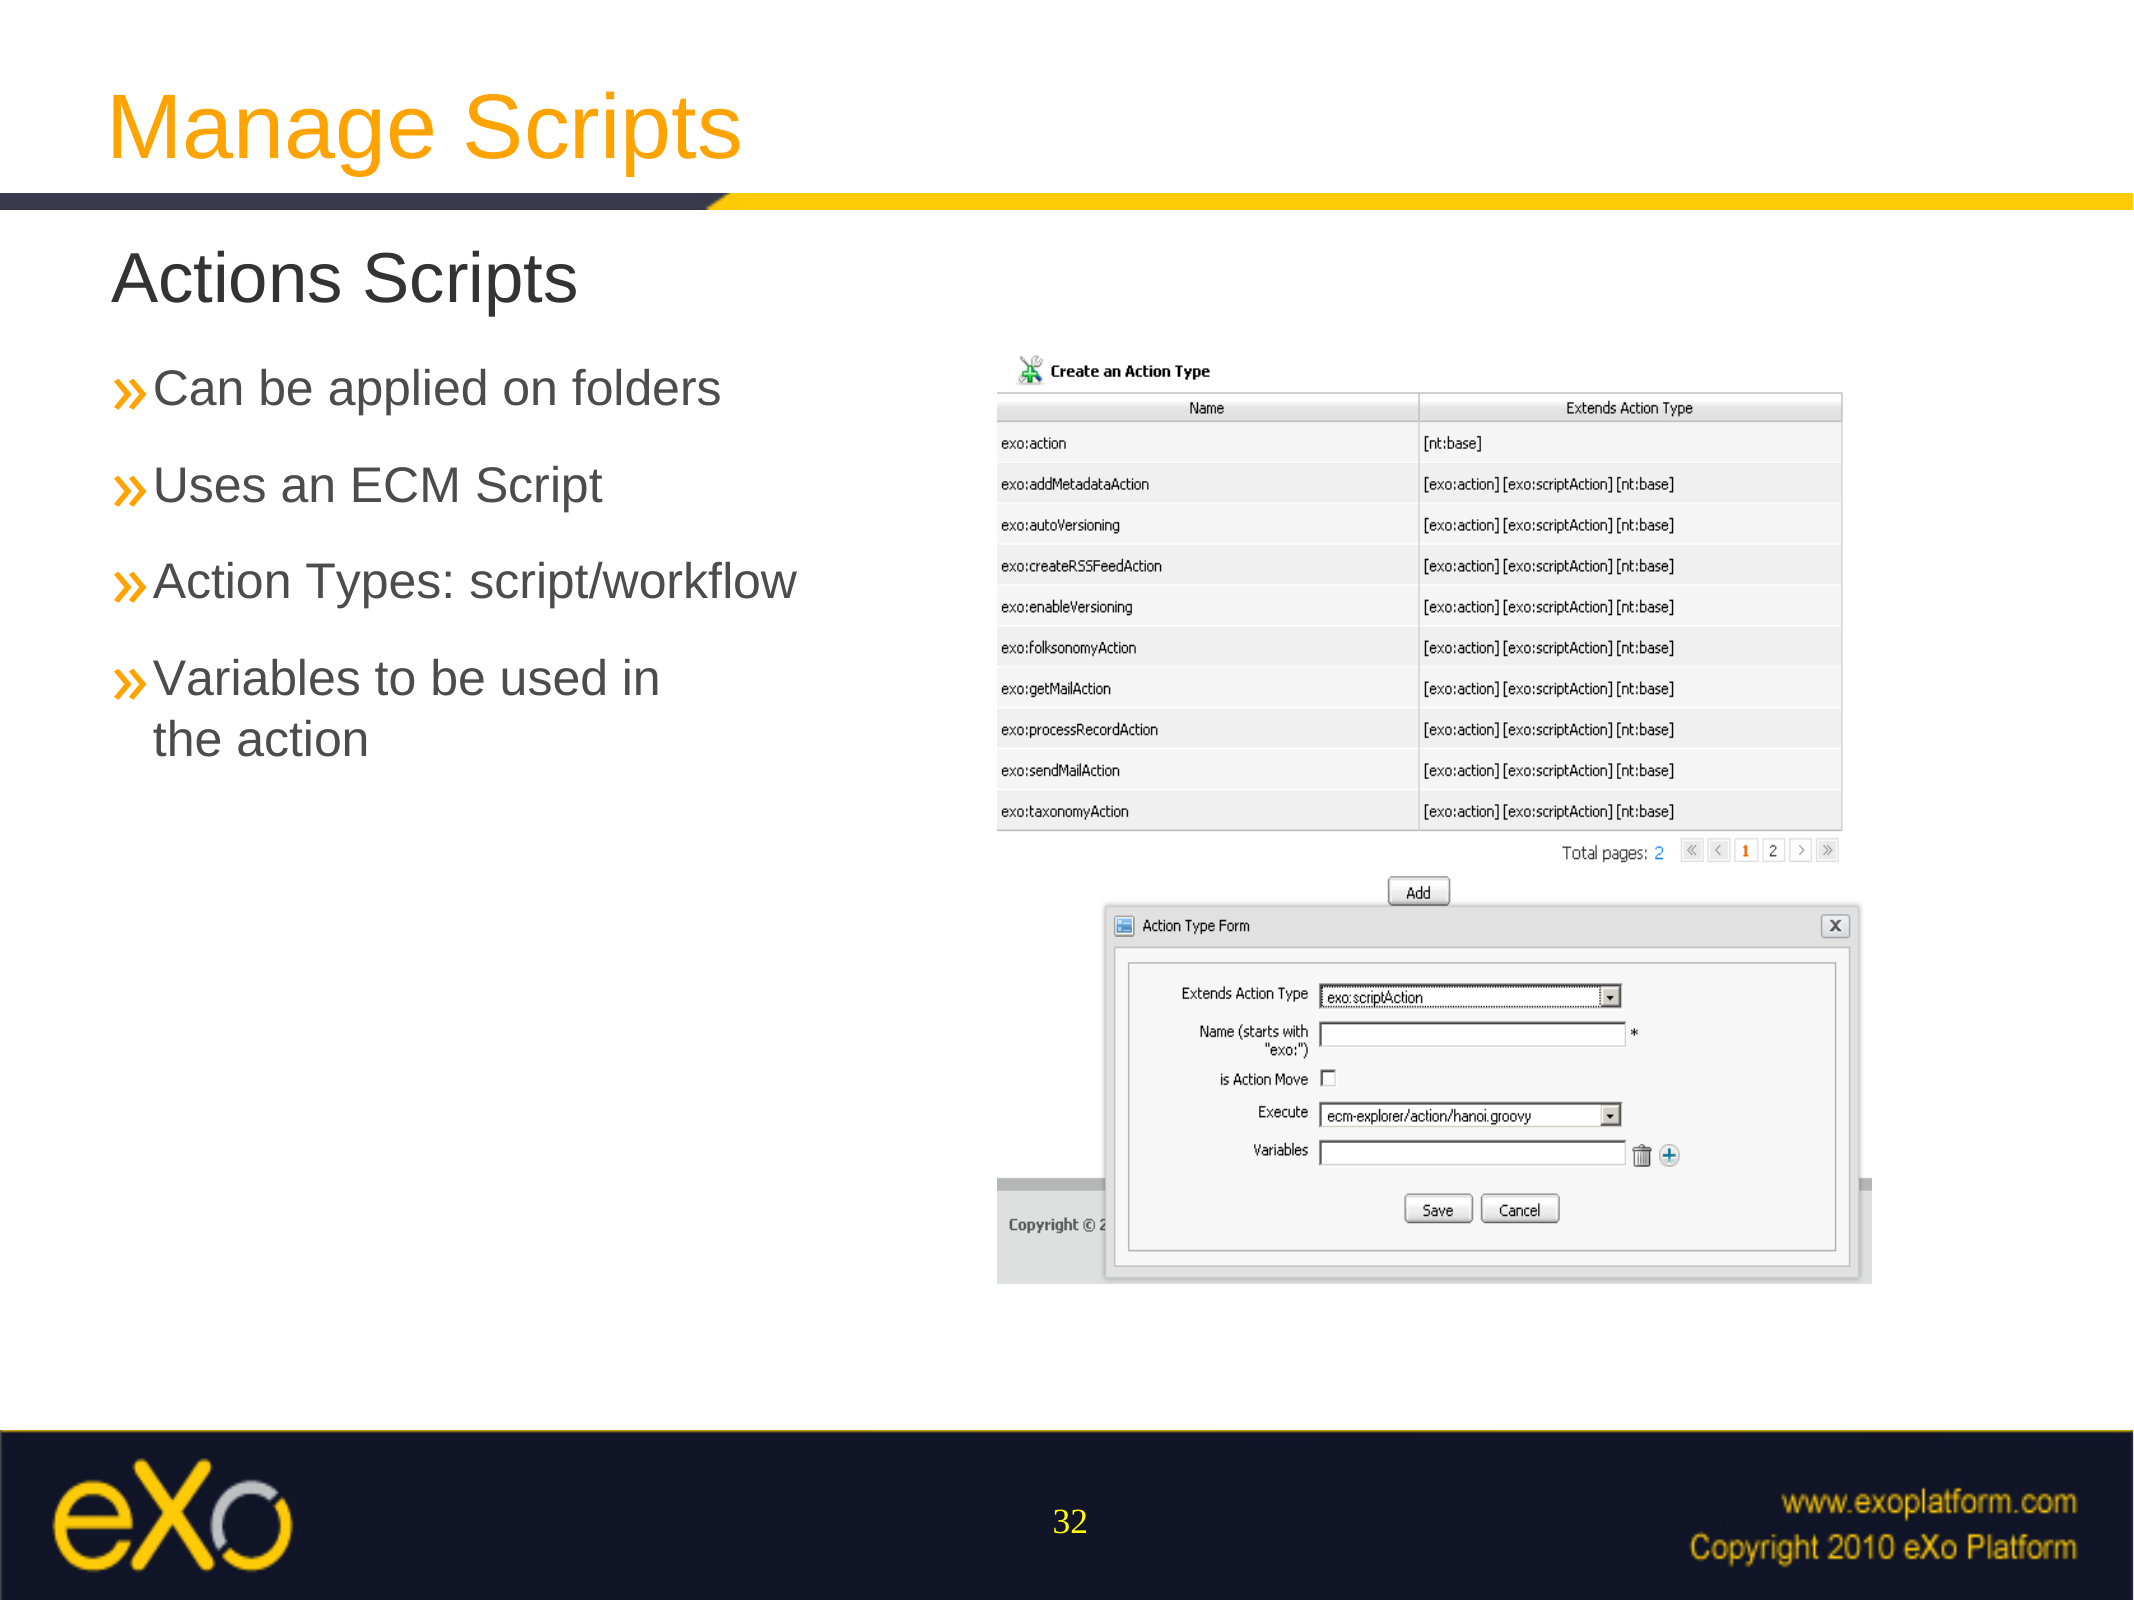

Manage Scripts
Actions Scripts
Can be applied on folders
Uses an ECM Script
Action Types: script/workflow
Variables to be used in
the action